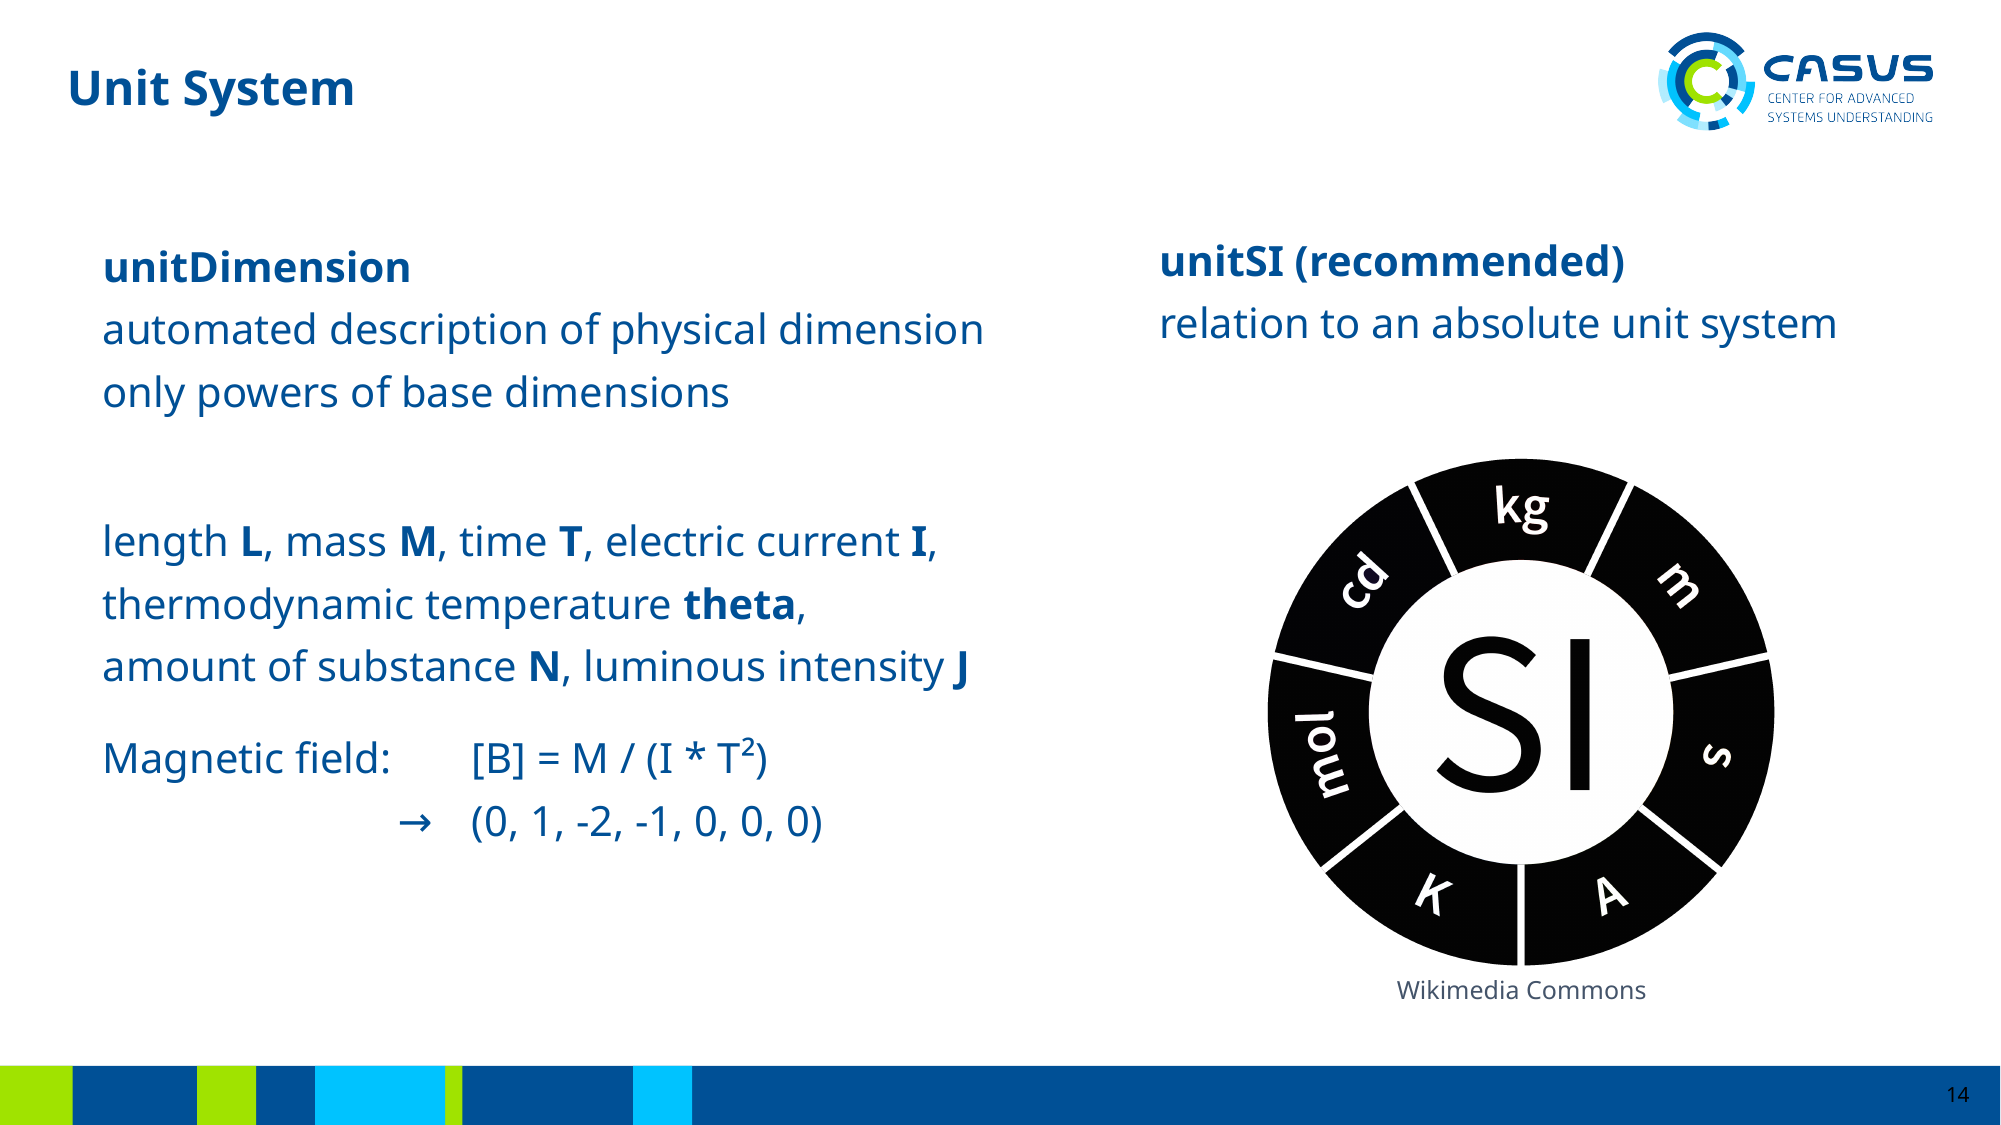

# Unit System
unitSI (recommended)
relation to an absolute unit system
unitDimension
automated description of physical dimension
only powers of base dimensions
length L, mass M, time T, electric current I,
thermodynamic temperature theta,
amount of substance N, luminous intensity J
Magnetic field:		[B] = M / (I * T²)
				→	(0, 1, -2, -1, 0, 0, 0)
Wikimedia Commons
14